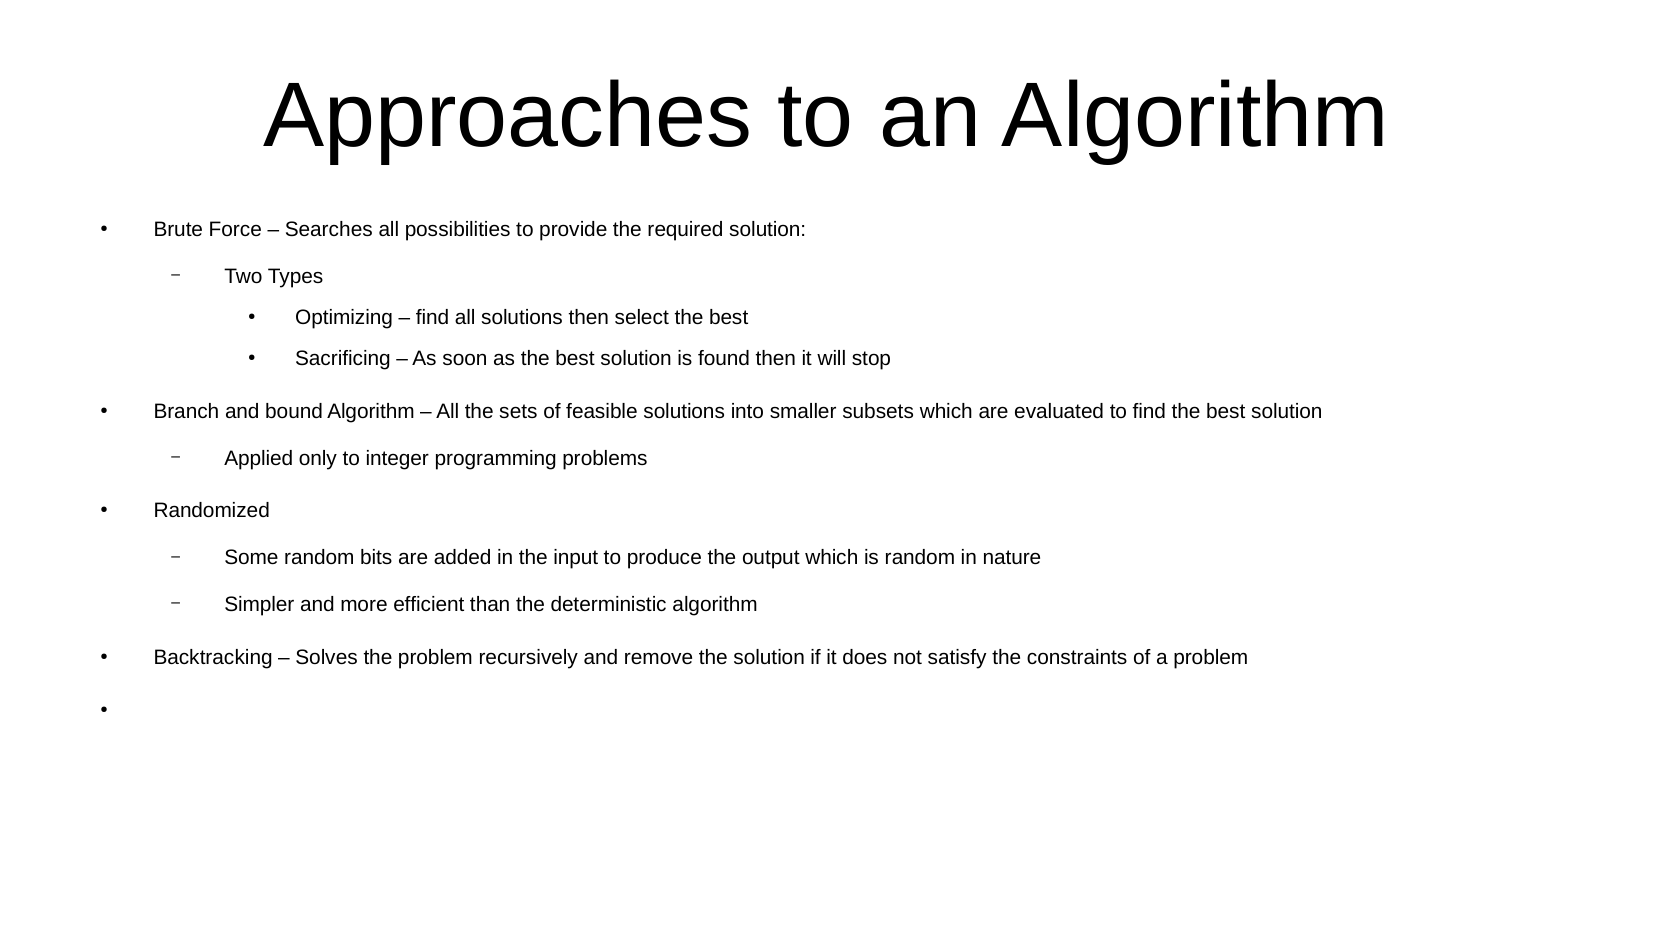

# Approaches to an Algorithm
Brute Force – Searches all possibilities to provide the required solution:
Two Types
Optimizing – find all solutions then select the best
Sacrificing – As soon as the best solution is found then it will stop
Branch and bound Algorithm – All the sets of feasible solutions into smaller subsets which are evaluated to find the best solution
Applied only to integer programming problems
Randomized
Some random bits are added in the input to produce the output which is random in nature
Simpler and more efficient than the deterministic algorithm
Backtracking – Solves the problem recursively and remove the solution if it does not satisfy the constraints of a problem